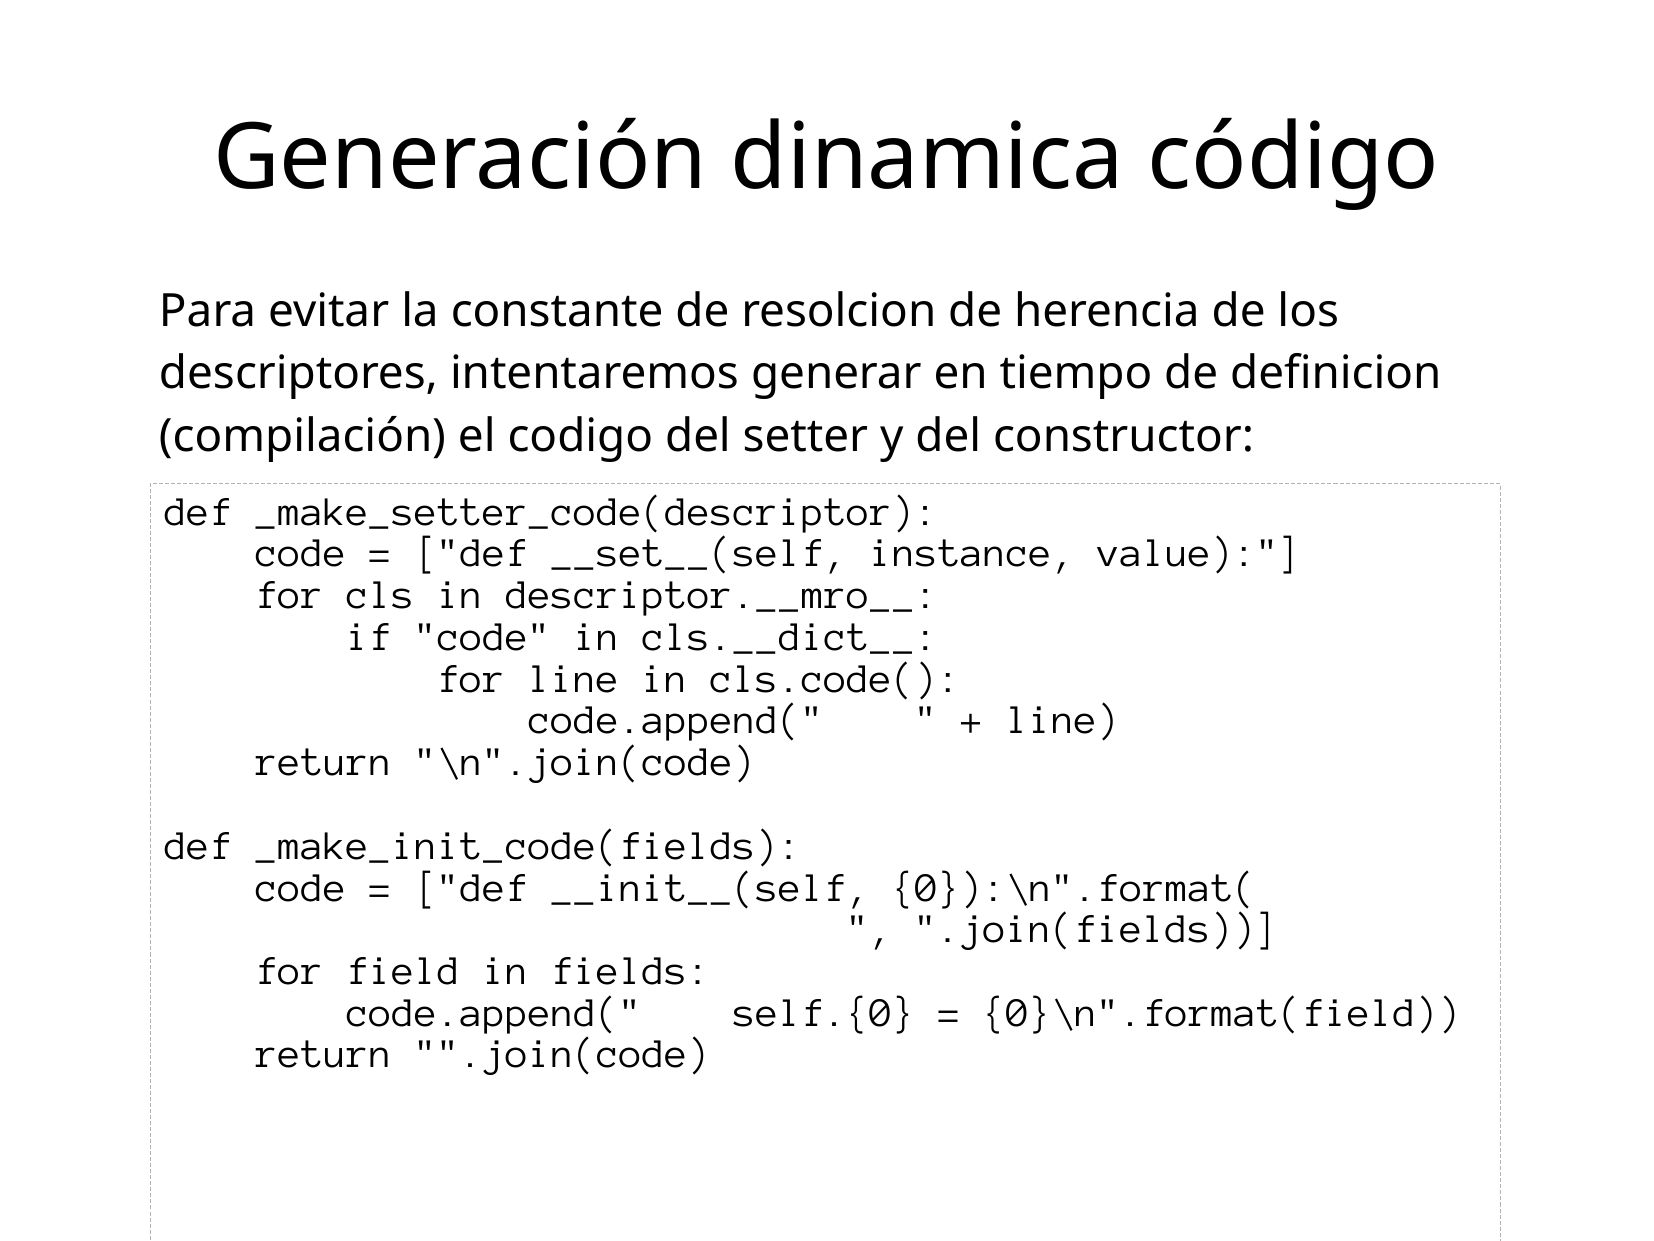

# Generación dinamica código
Para evitar la constante de resolcion de herencia de los descriptores, intentaremos generar en tiempo de definicion (compilación) el codigo del setter y del constructor:
def _make_setter_code(descriptor):
 code = ["def __set__(self, instance, value):"]
 for cls in descriptor.__mro__:
 if "code" in cls.__dict__:
 for line in cls.code():
 code.append(" " + line)
 return "\n".join(code)
def _make_init_code(fields):
 code = ["def __init__(self, {0}):\n".format(
 ", ".join(fields))]
 for field in fields:
 code.append(" self.{0} = {0}\n".format(field))
 return "".join(code)